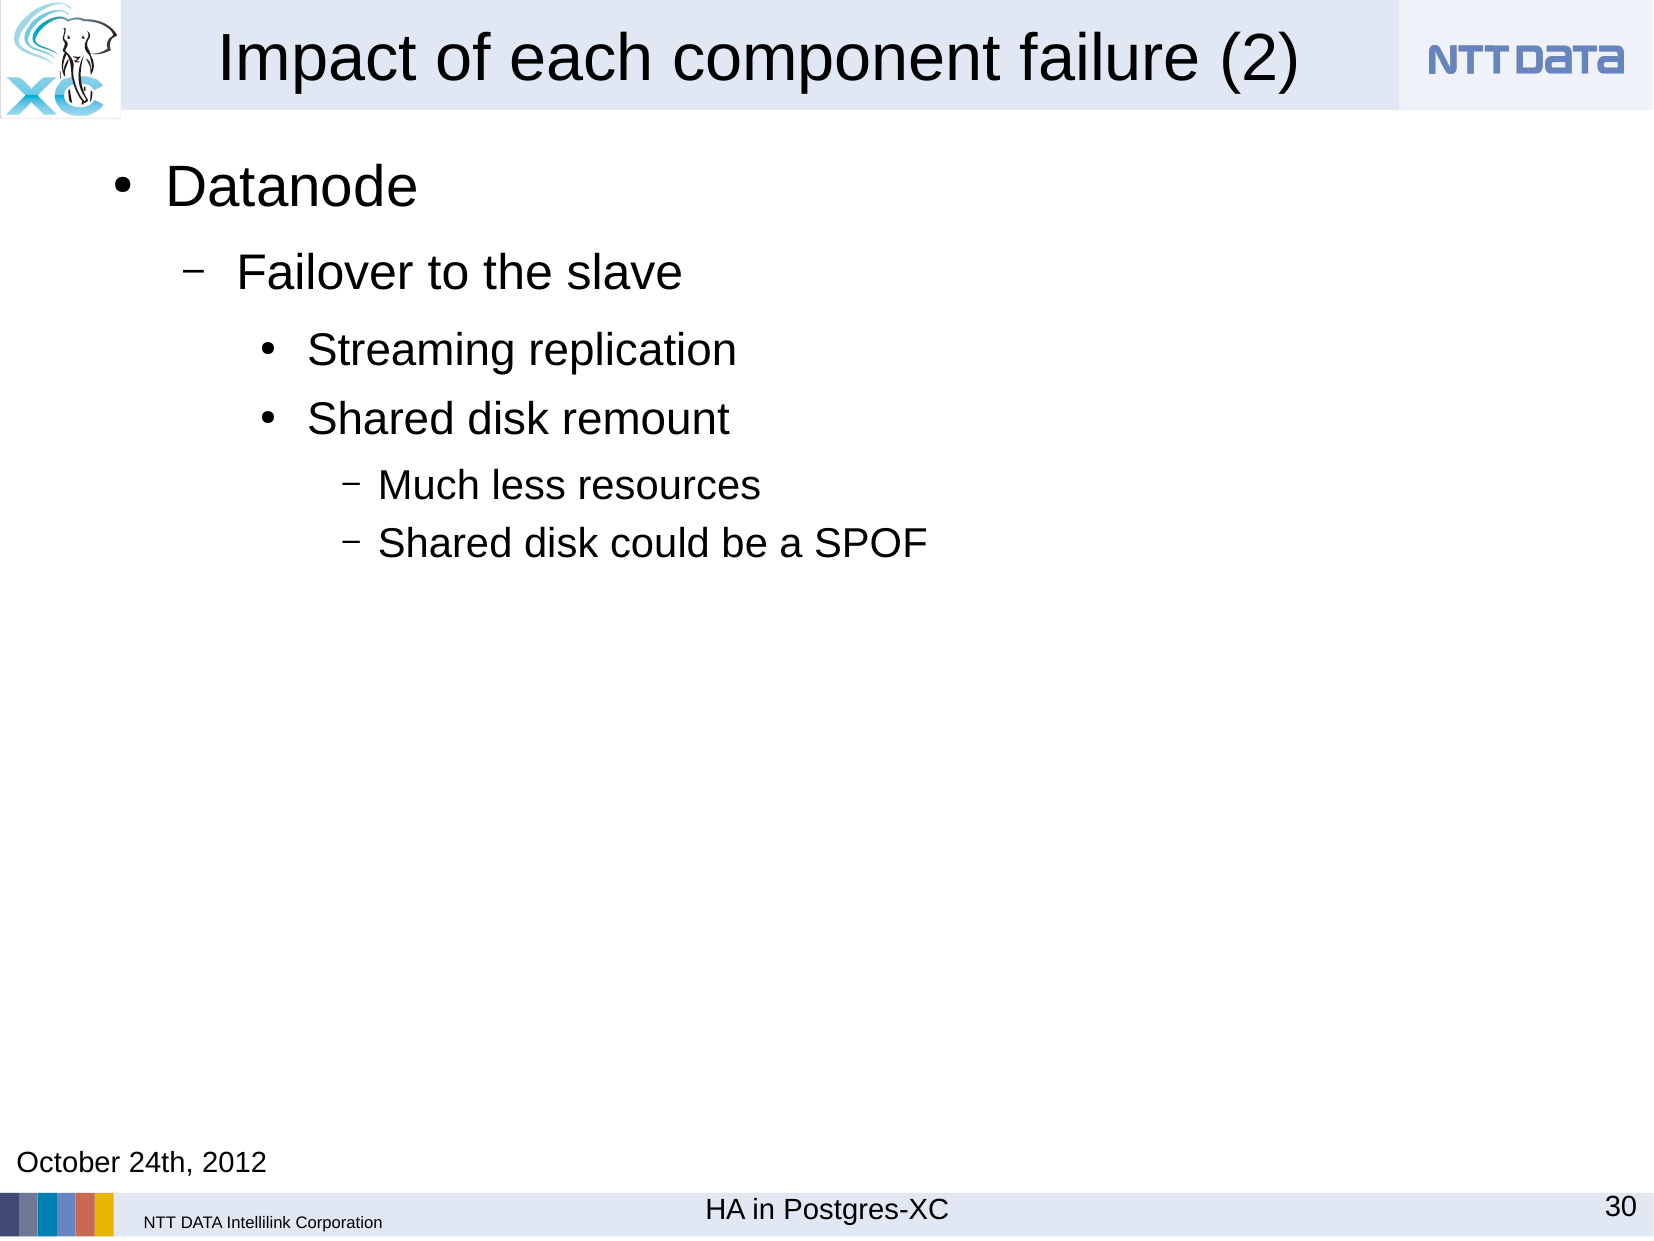

# Impact of each component failure (2)
Datanode
Failover to the slave
Streaming replication
Shared disk remount
Much less resources
Shared disk could be a SPOF
October 24th, 2012
30
HA in Postgres-XC